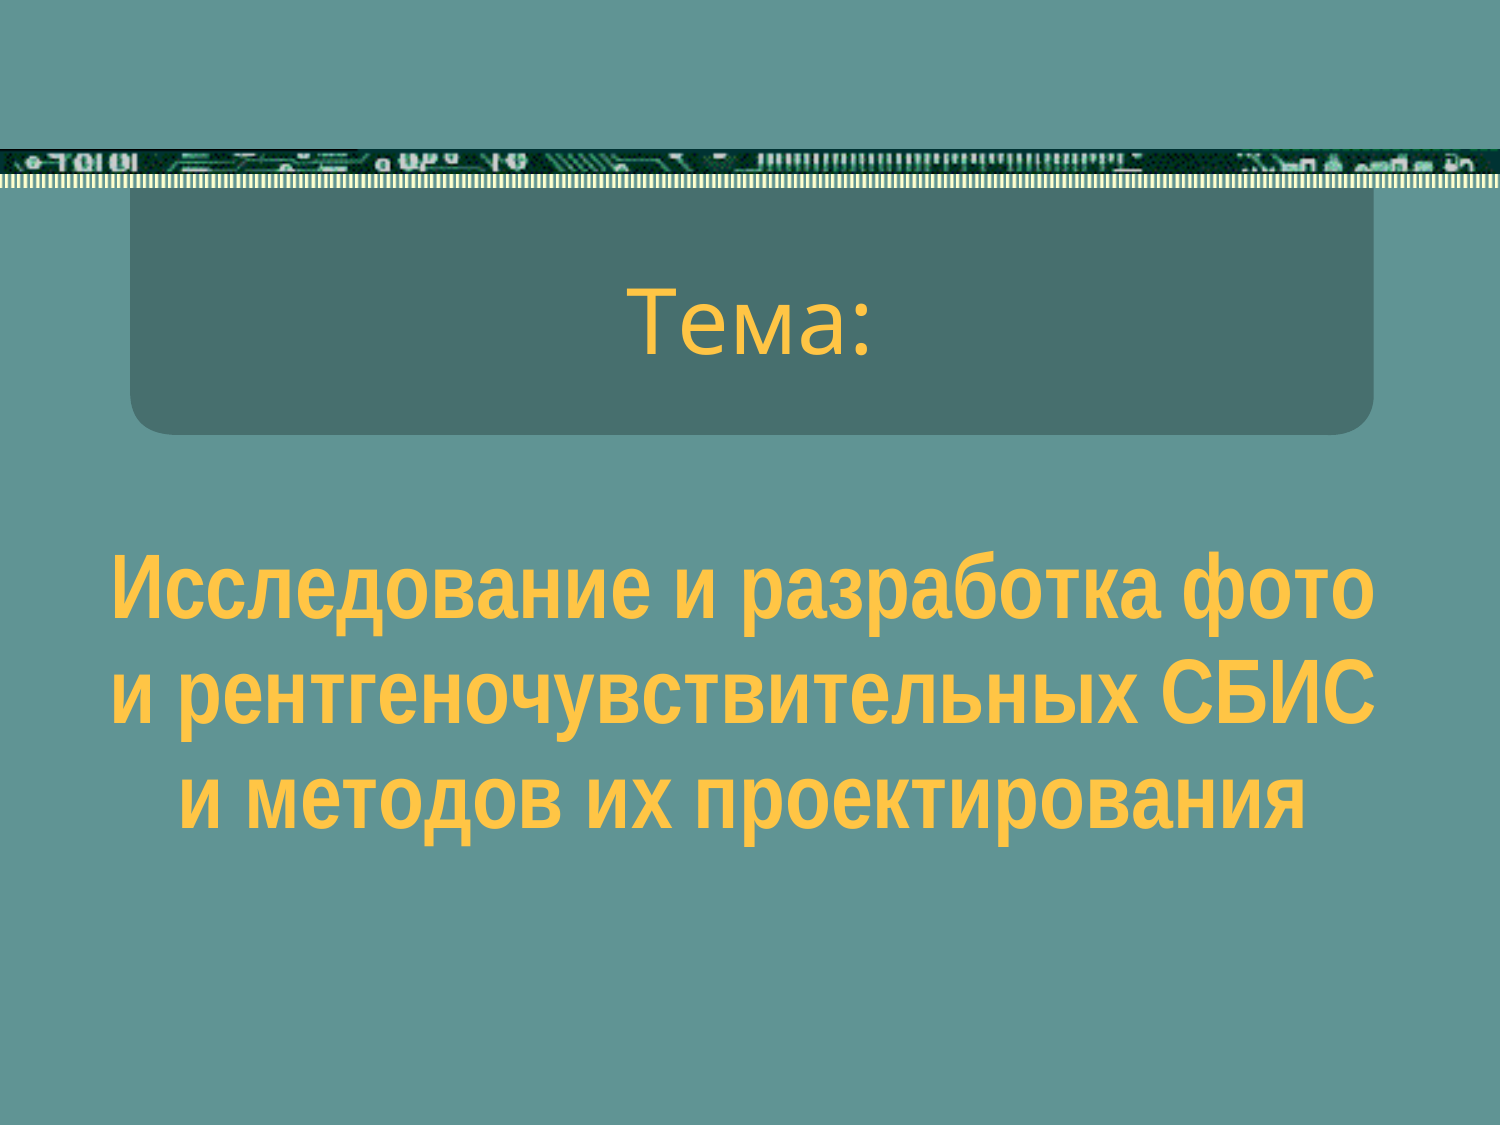

# Тема:
Исследование и разработка фото и рентгеночувствительных СБИС и методов их проектирования